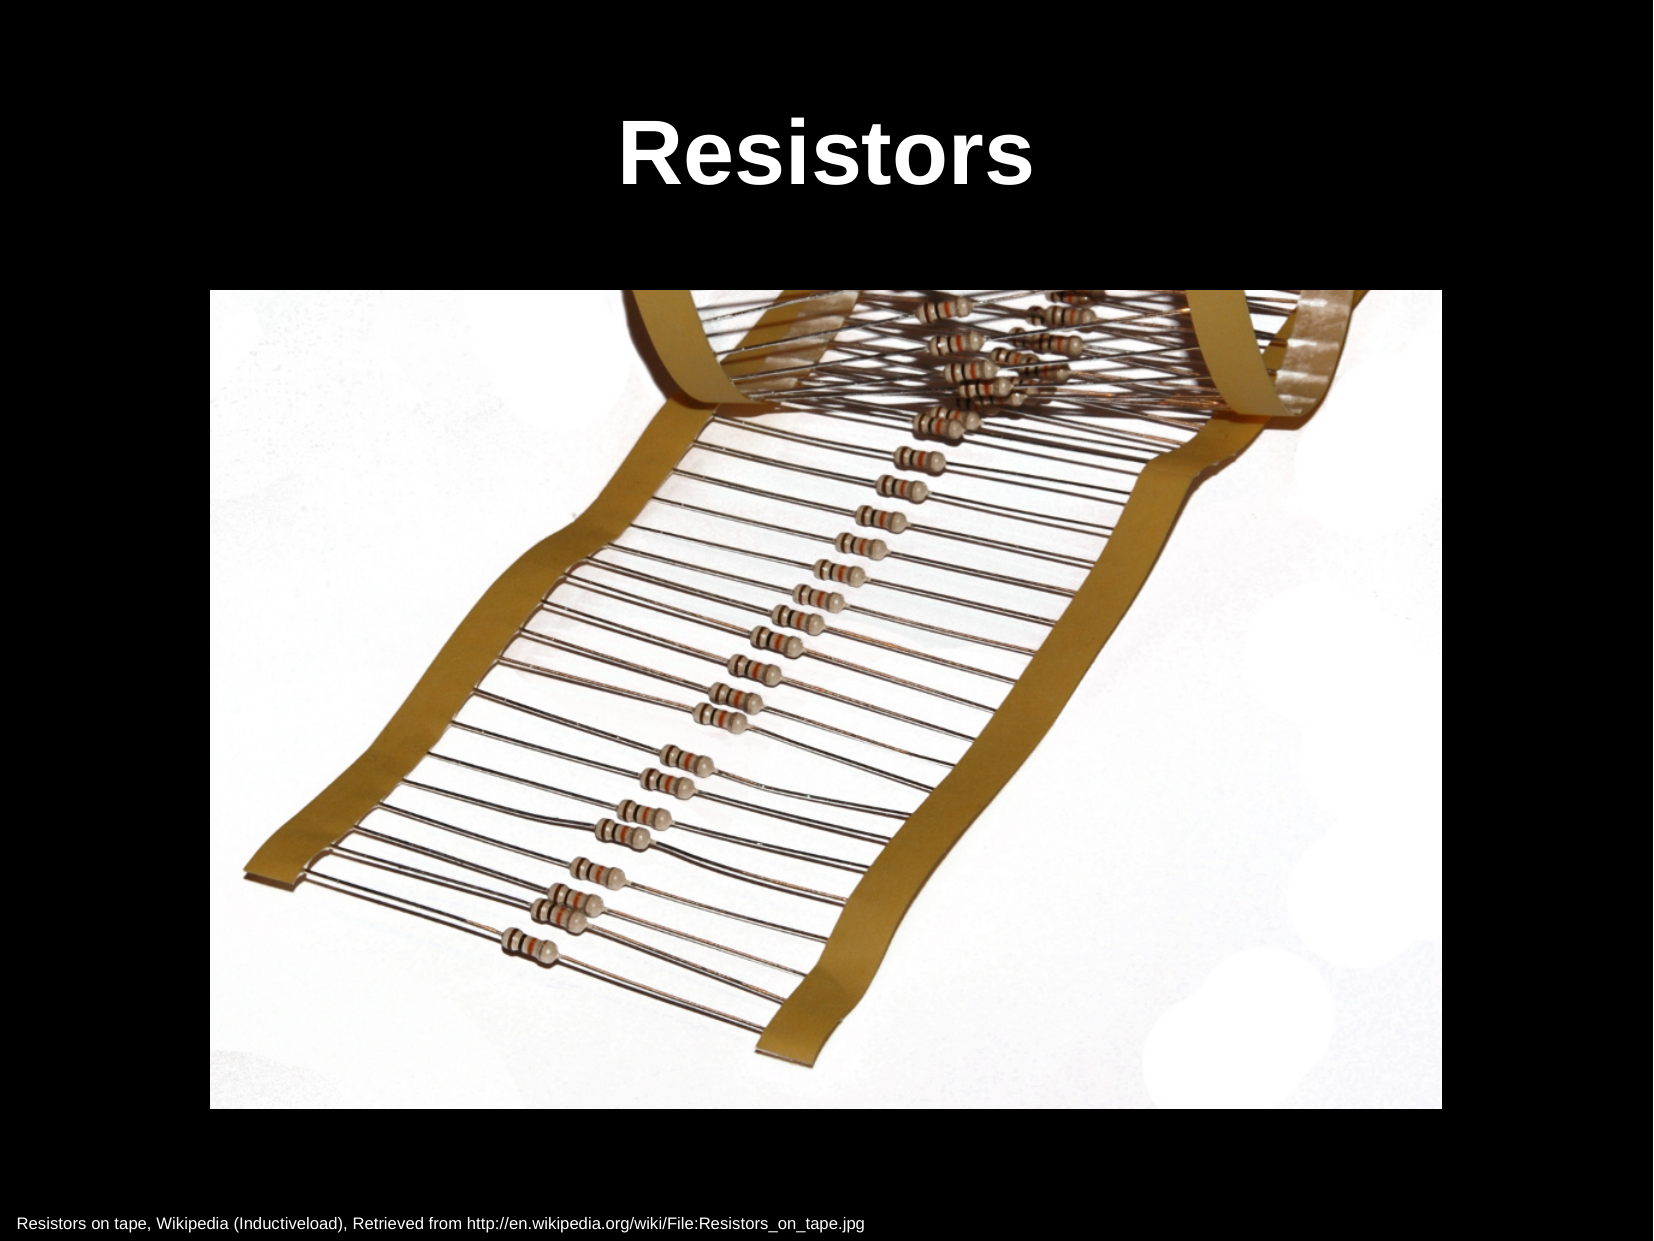

# Resistors
Resistors on tape, Wikipedia (Inductiveload), Retrieved from http://en.wikipedia.org/wiki/File:Resistors_on_tape.jpg